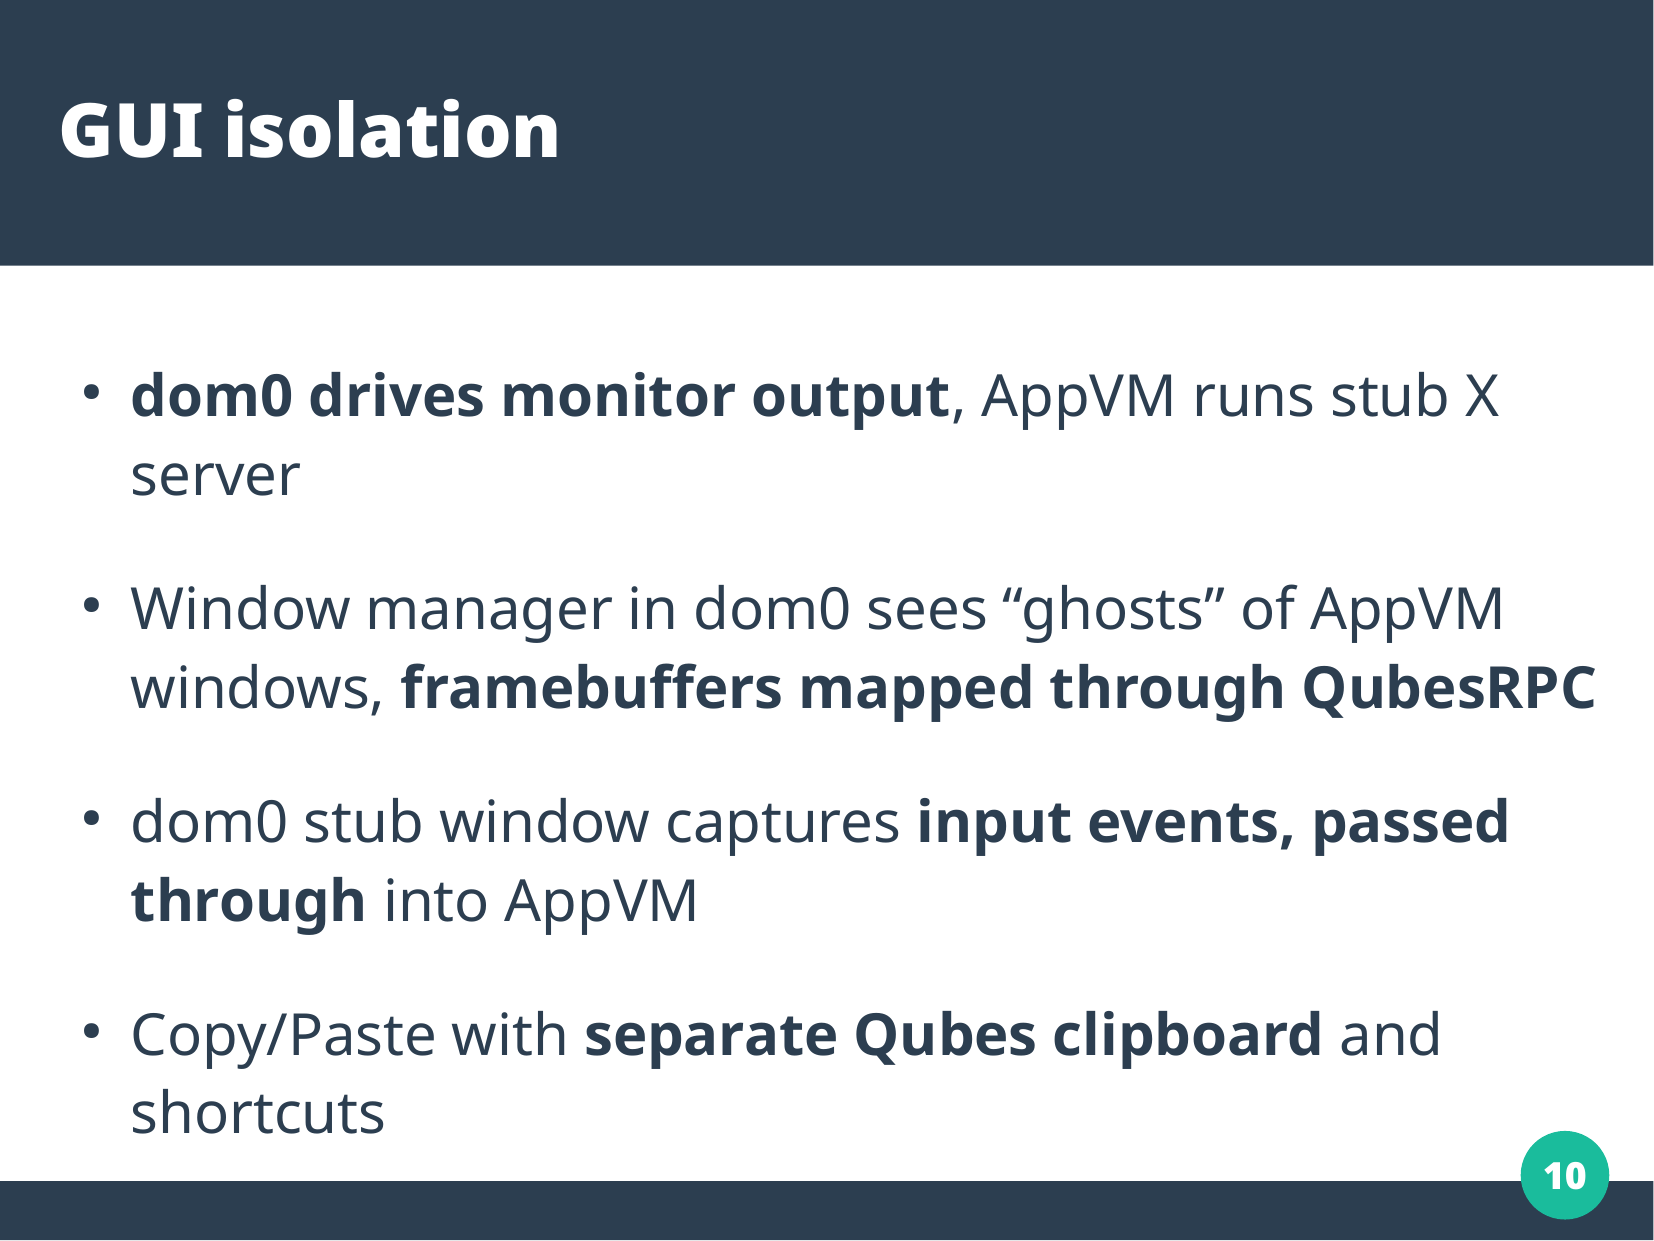

# GUI isolation
dom0 drives monitor output, AppVM runs stub X server
Window manager in dom0 sees “ghosts” of AppVM windows, framebuffers mapped through QubesRPC
dom0 stub window captures input events, passed through into AppVM
Copy/Paste with separate Qubes clipboard and shortcuts
10